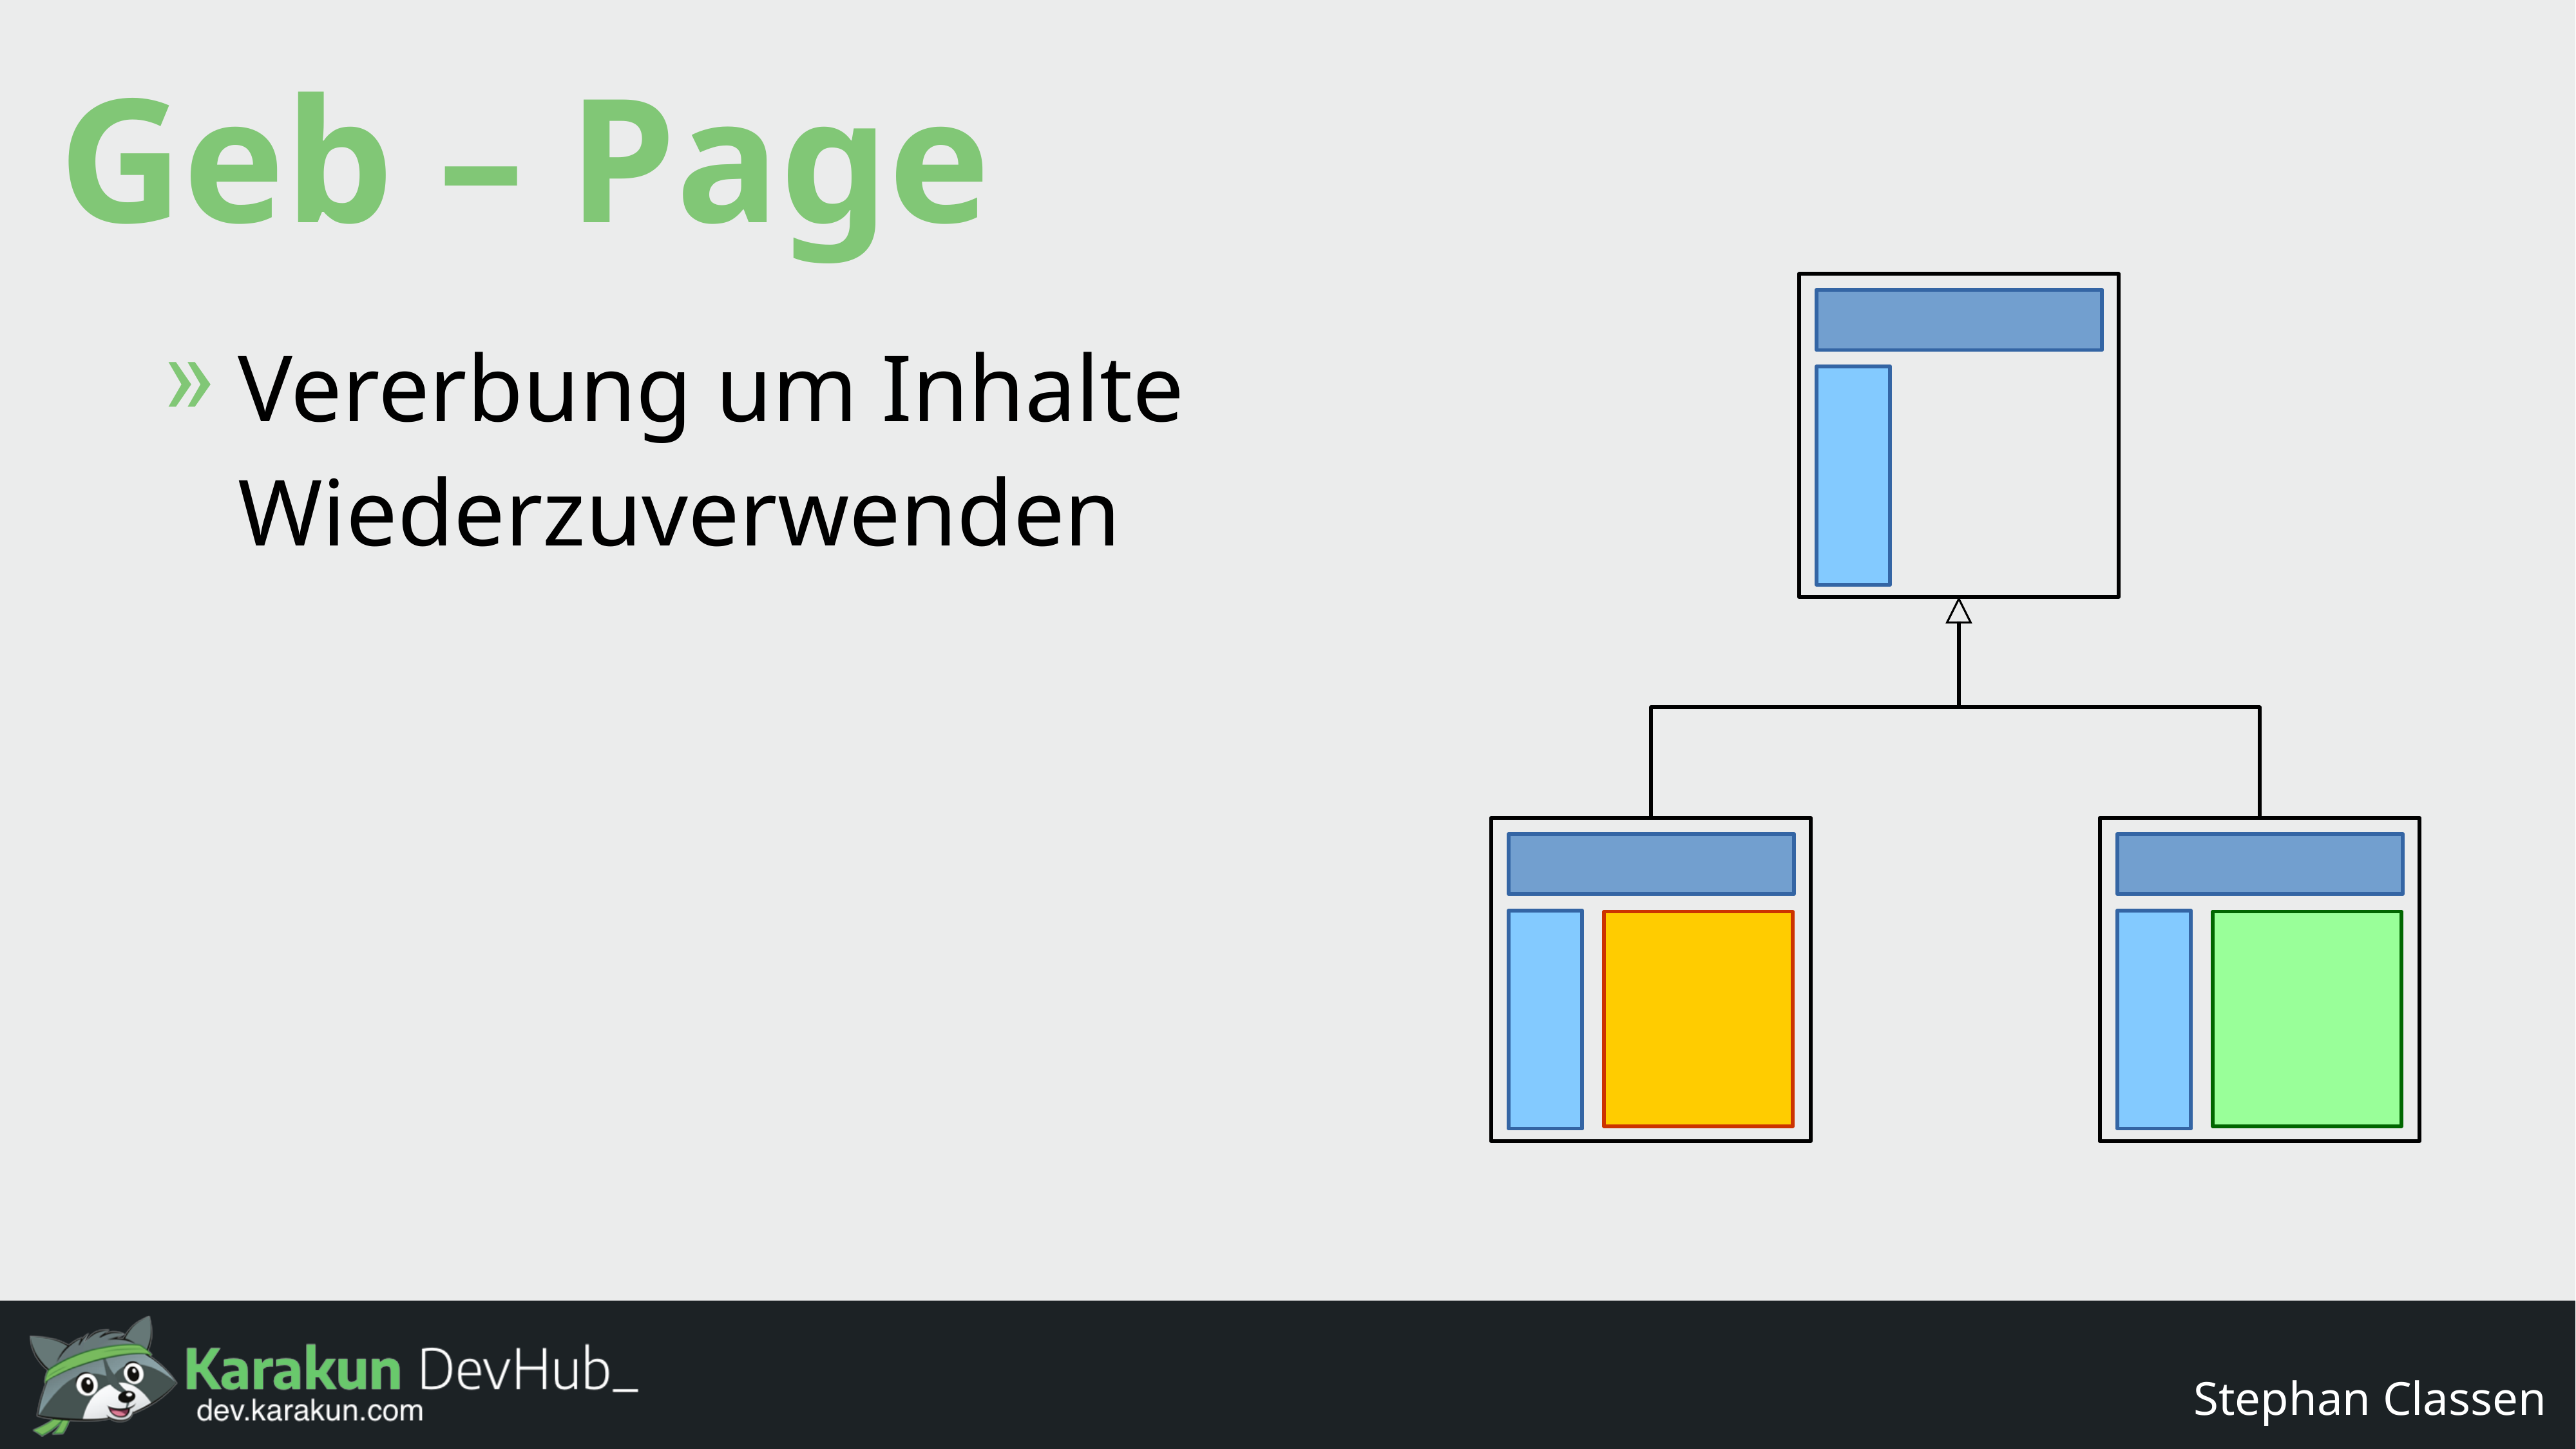

Geb – Page
Vererbung um Inhalte
Wiederzuverwenden
Stephan Classen
ddddd